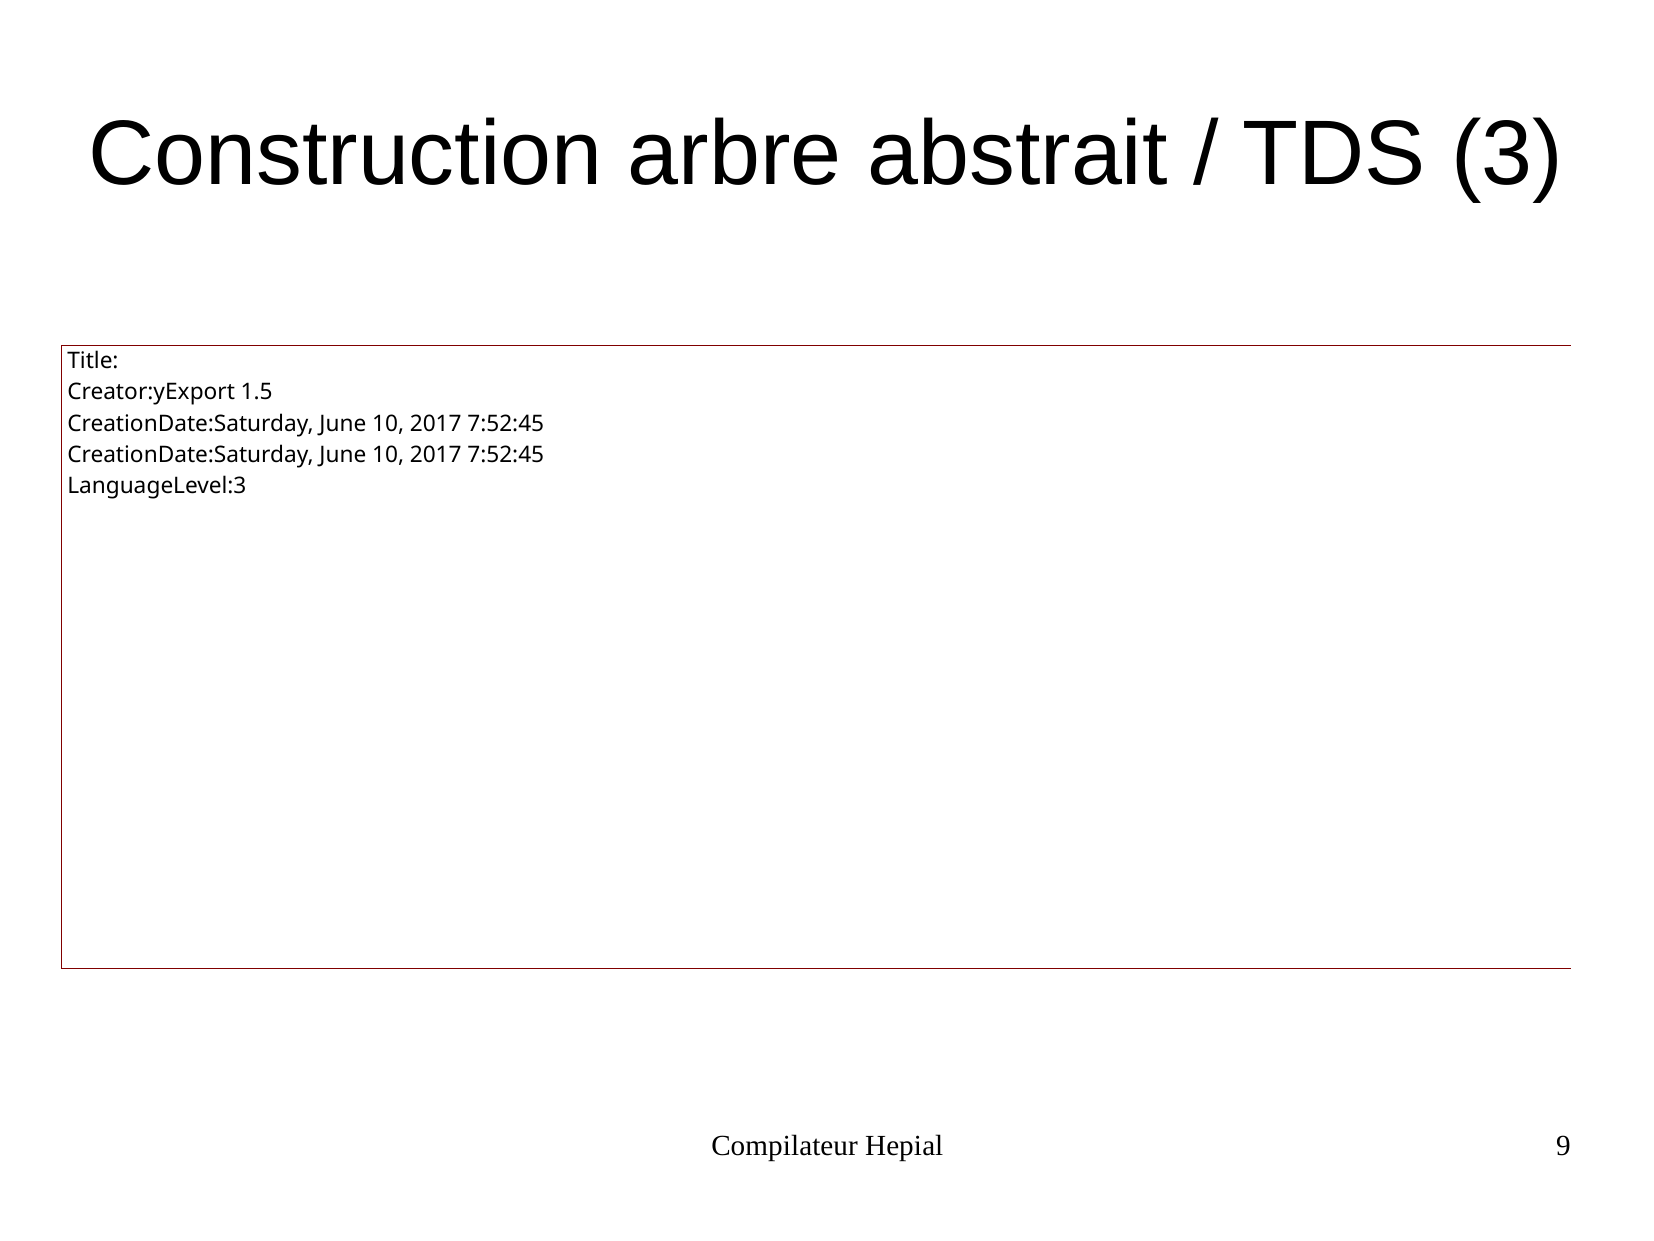

# Construction arbre abstrait / TDS (3)
Compilateur Hepial
9